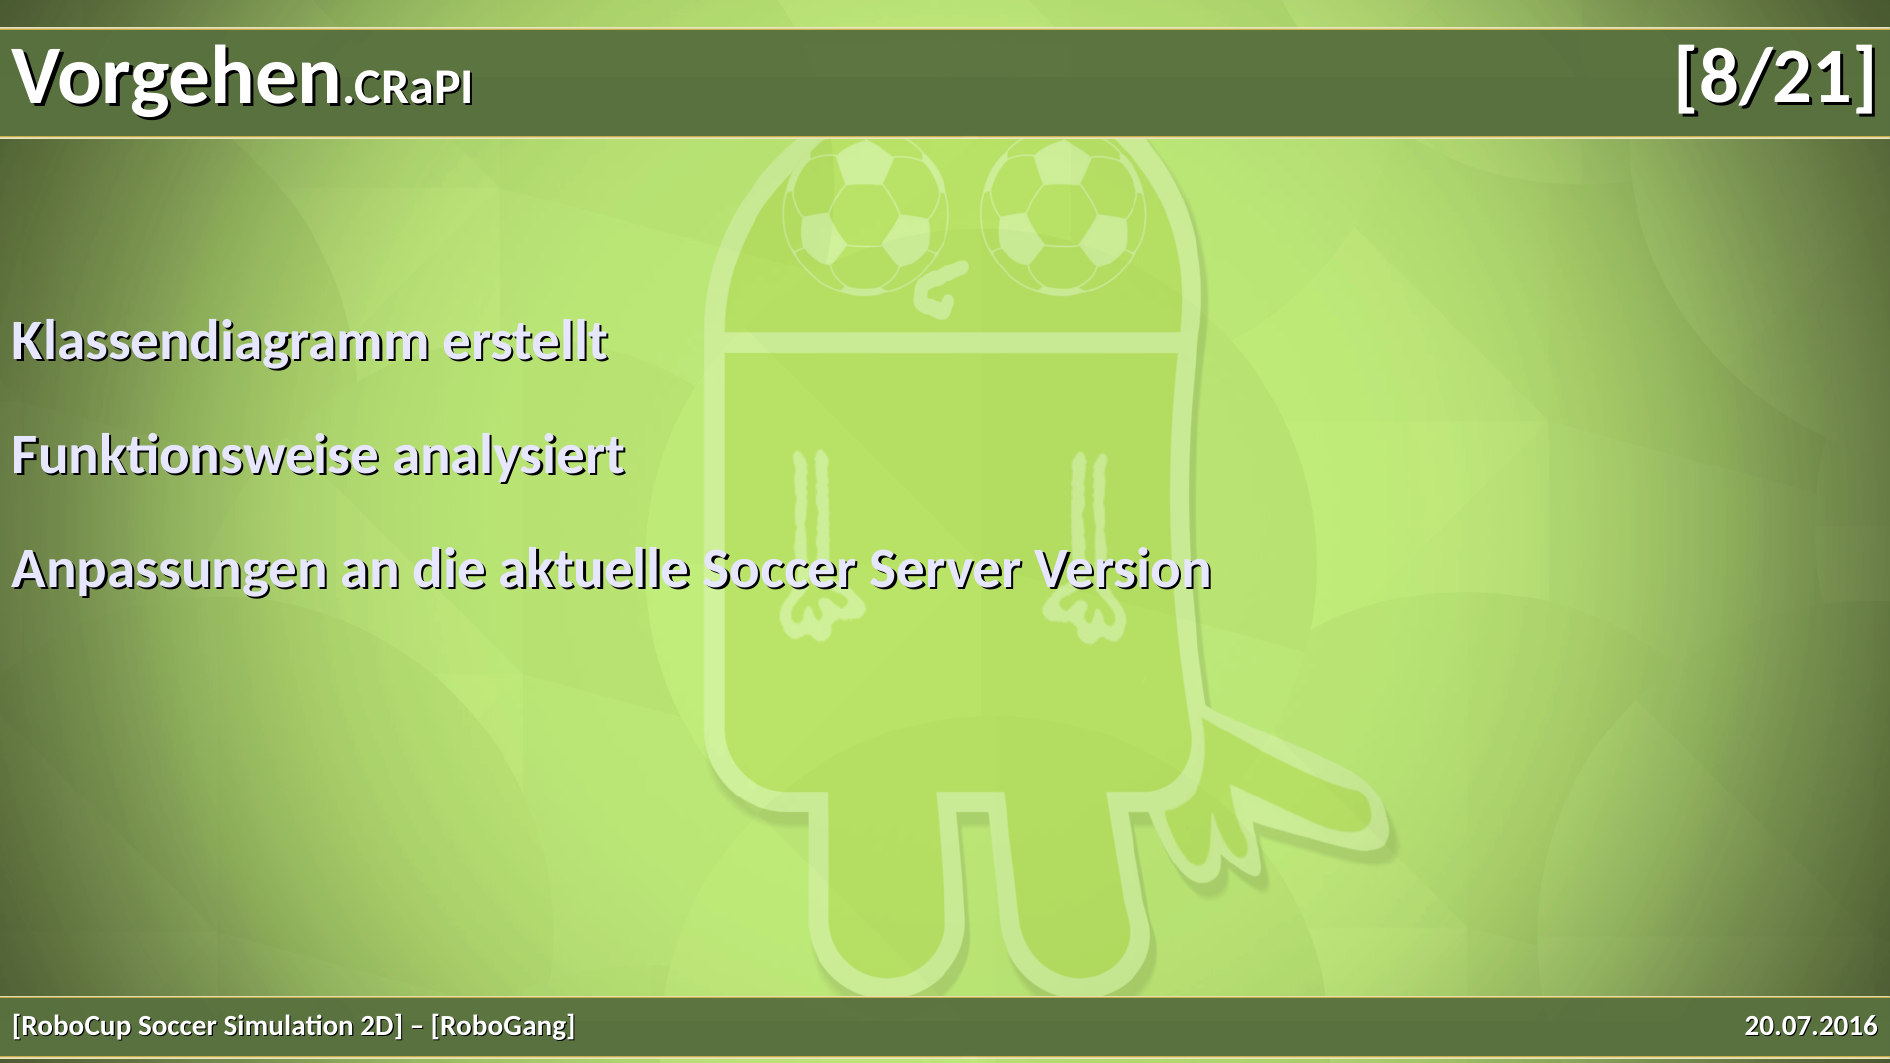

# Vorgehen.CRaPI
[8/21]
Klassendiagramm erstellt
Funktionsweise analysiert
Anpassungen an die aktuelle Soccer Server Version
[RoboCup Soccer Simulation 2D] – [RoboGang]
20.07.2016